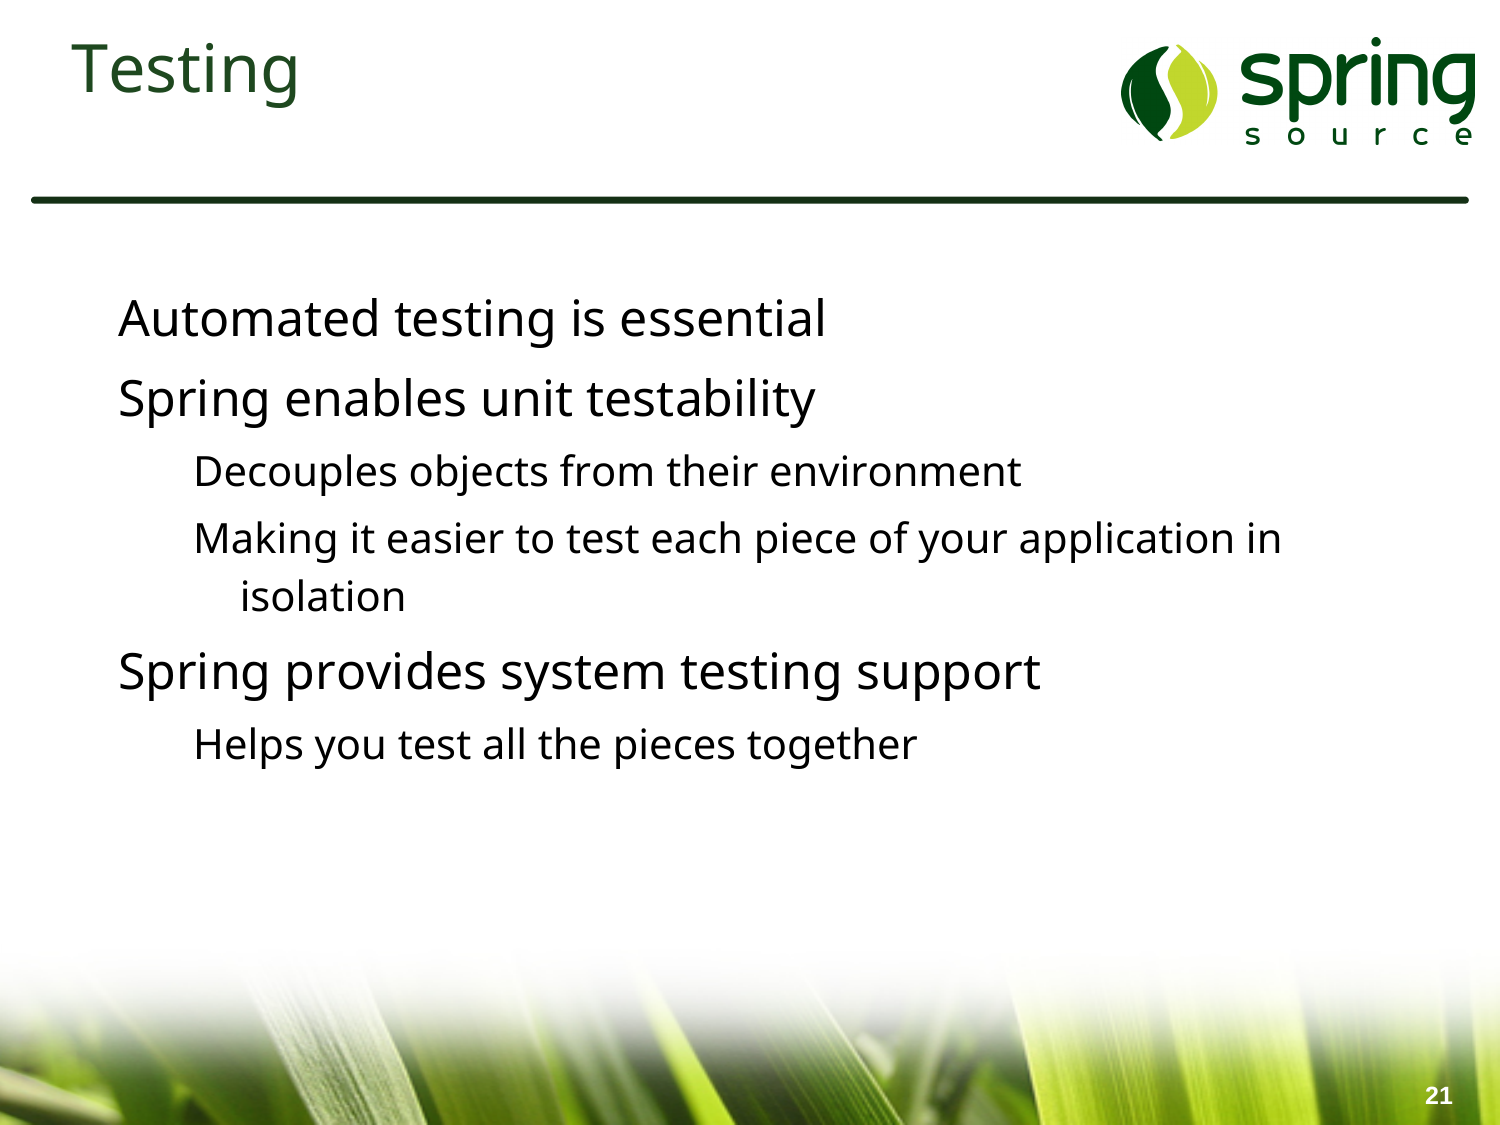

# Testing
Automated testing is essential
Spring enables unit testability
Decouples objects from their environment
Making it easier to test each piece of your application in isolation
Spring provides system testing support
Helps you test all the pieces together